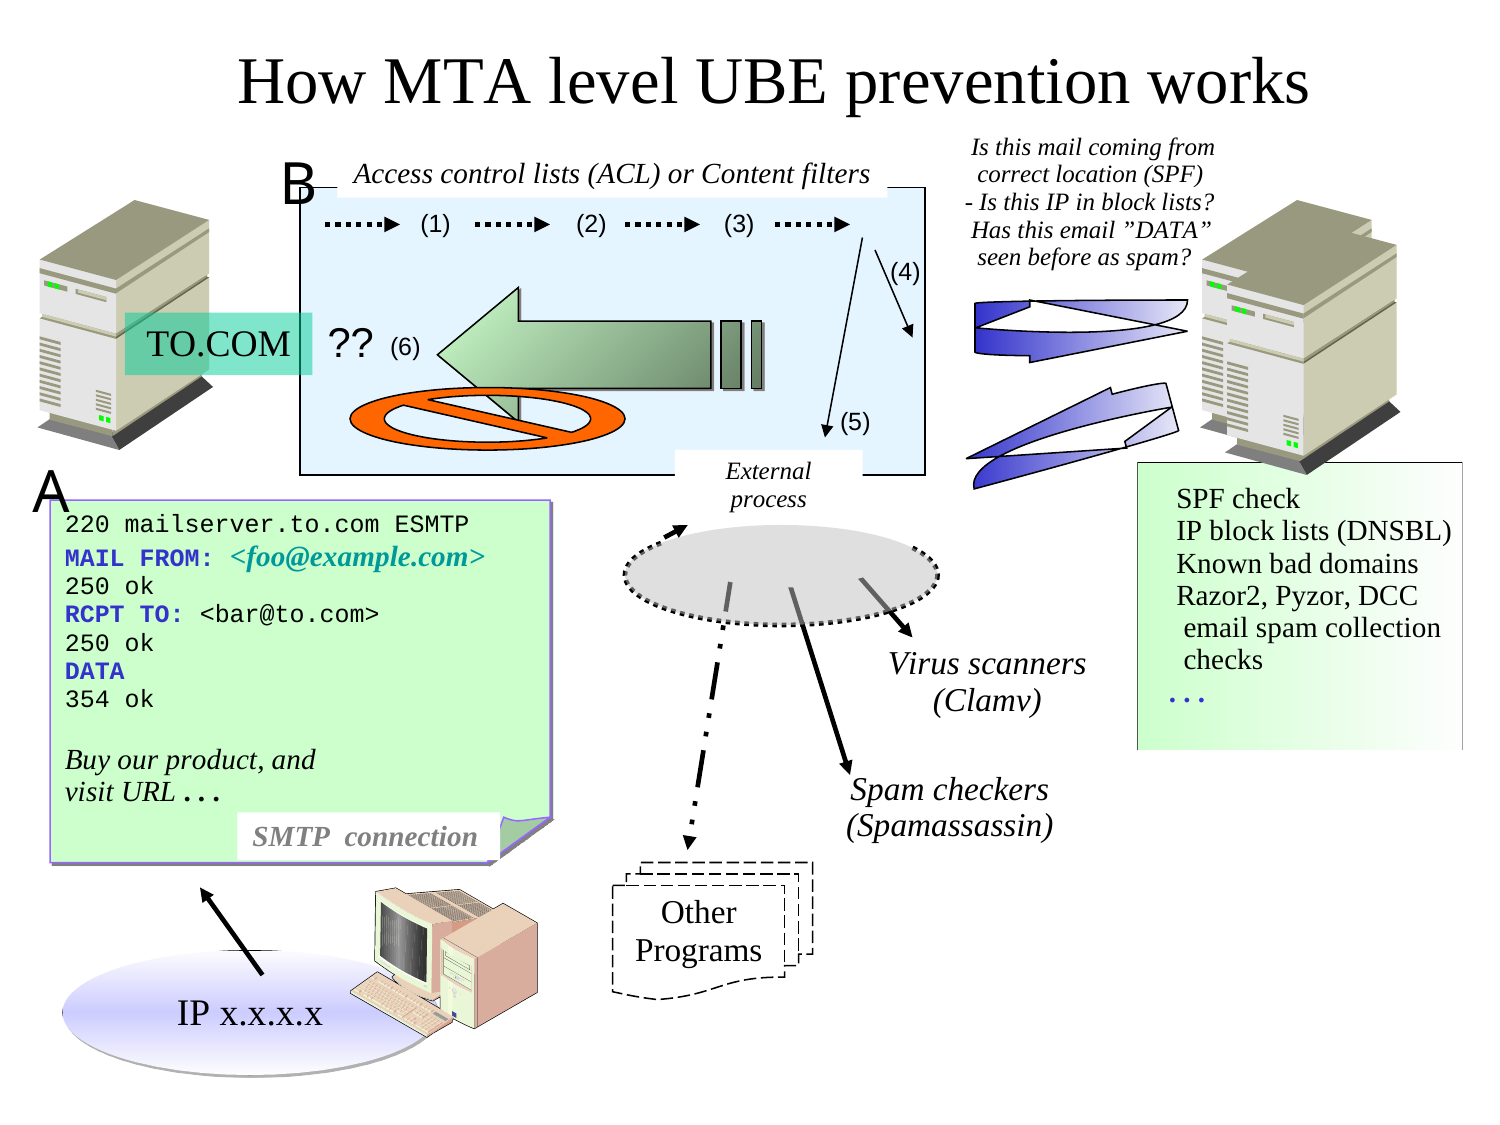

# How MTA level UBE prevention works
 Is this mail coming from
 correct location (SPF)
- Is this IP in block lists?
 Has this email ”DATA”
 seen before as spam?
B
Access control lists (ACL) or Content filters
(1)
(2)
(3)
(4)
TO.COM
??
(6)
(5)
A
External process
 SPF check
 IP block lists (DNSBL)
 Known bad domains
 Razor2, Pyzor, DCC
 email spam collection
 checks
. . .
220 mailserver.to.com ESMTP
MAIL FROM: <foo@example.com>
250 ok
RCPT TO: <bar@to.com>
250 ok
DATA
354 ok
Buy our product, and
visit URL . . .
Virus scanners (Clamv)
Spam checkers (Spamassassin)
SMTP connection
Other
Programs
IP x.x.x.x